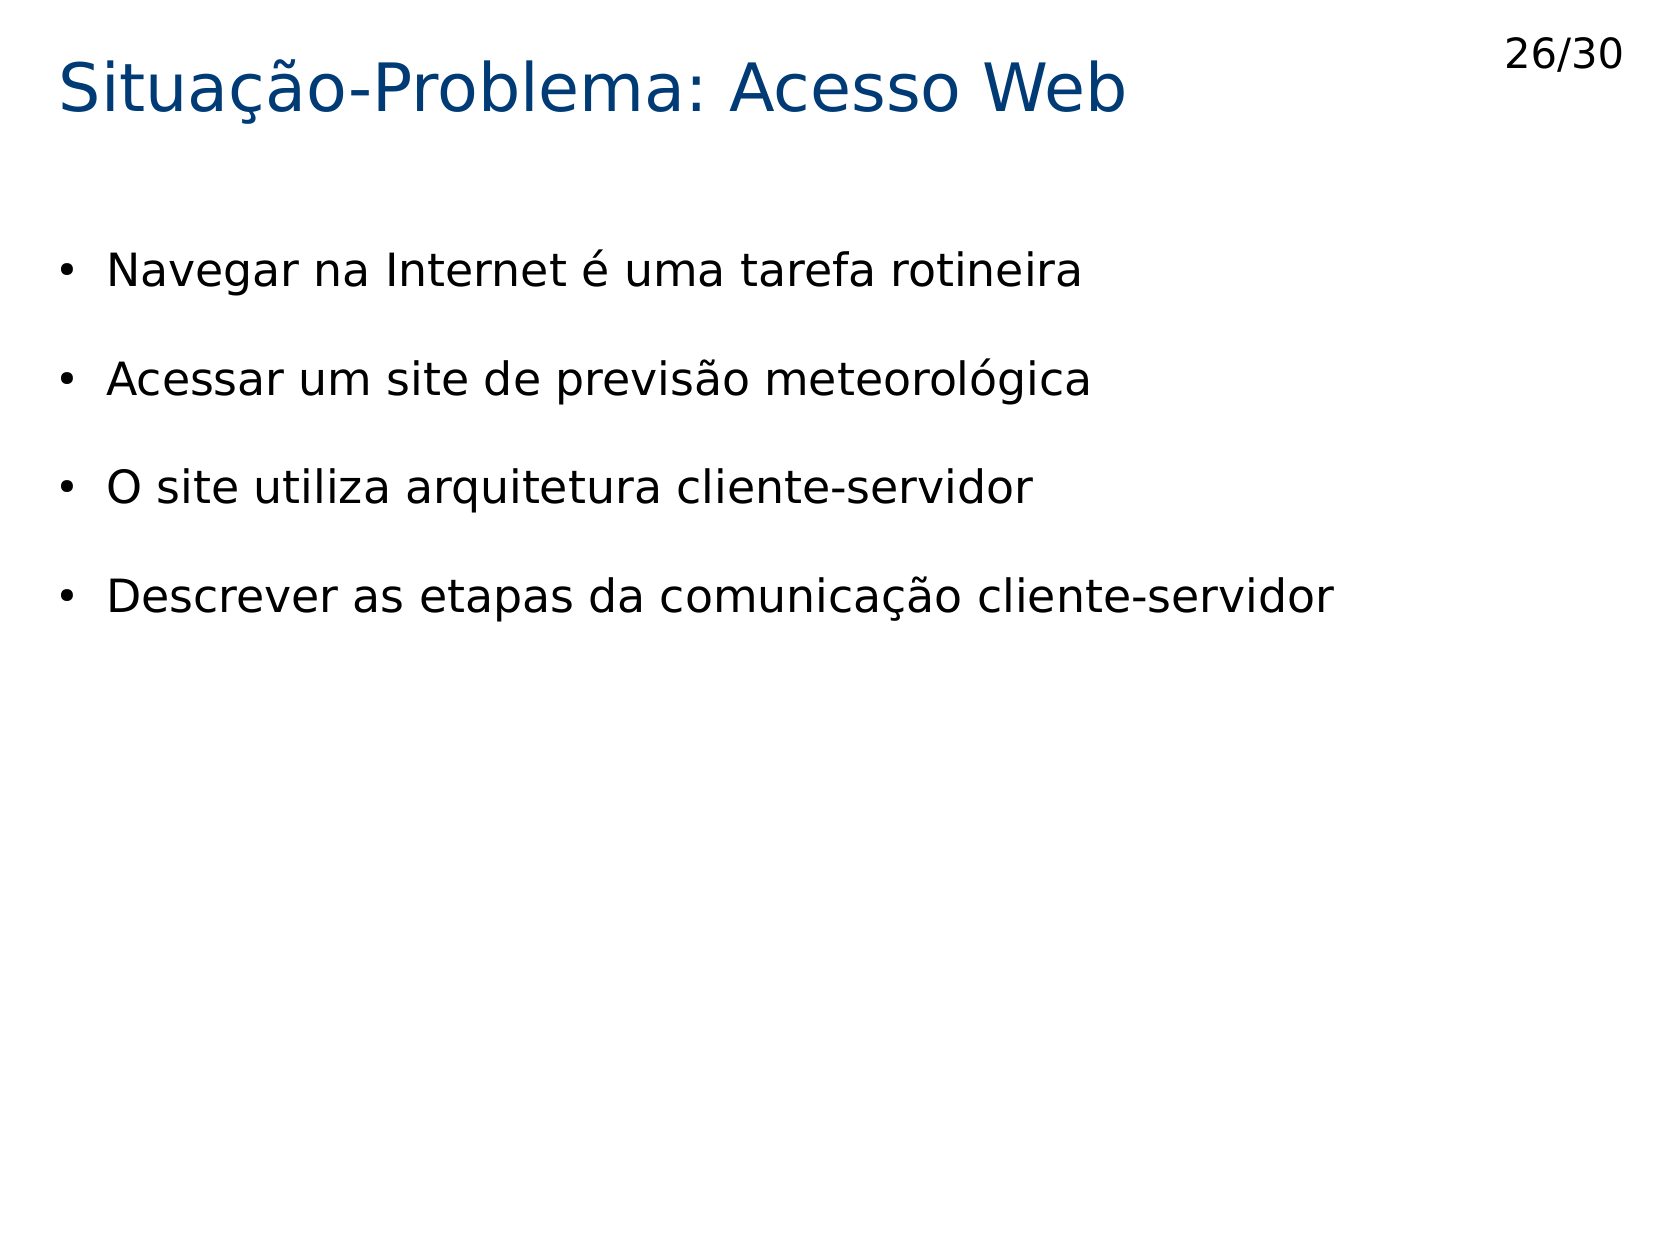

# Situação-Problema: Acesso Web
26
Navegar na Internet é uma tarefa rotineira
Acessar um site de previsão meteorológica
O site utiliza arquitetura cliente-servidor
Descrever as etapas da comunicação cliente-servidor